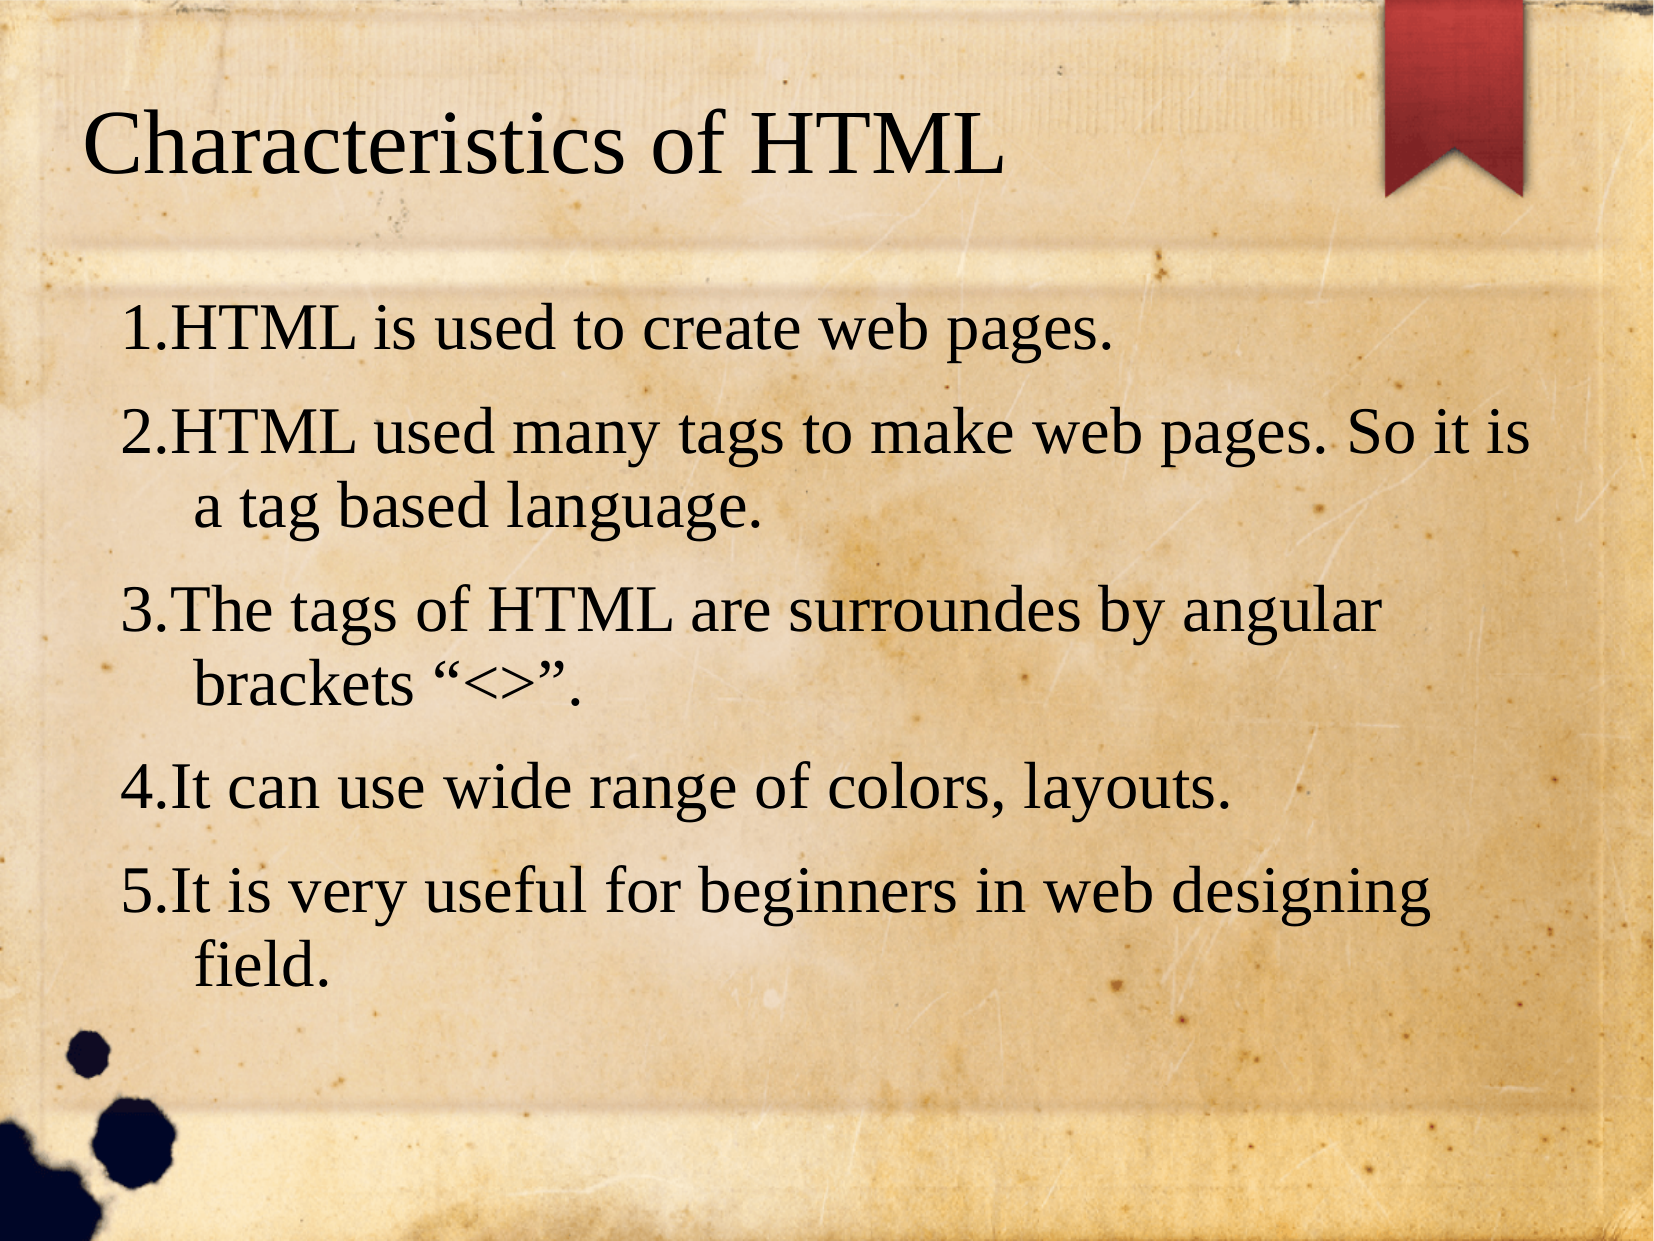

# Characteristics of HTML
HTML is used to create web pages.
HTML used many tags to make web pages. So it is a tag based language.
The tags of HTML are surroundes by angular brackets “<>”.
It can use wide range of colors, layouts.
It is very useful for beginners in web designing field.